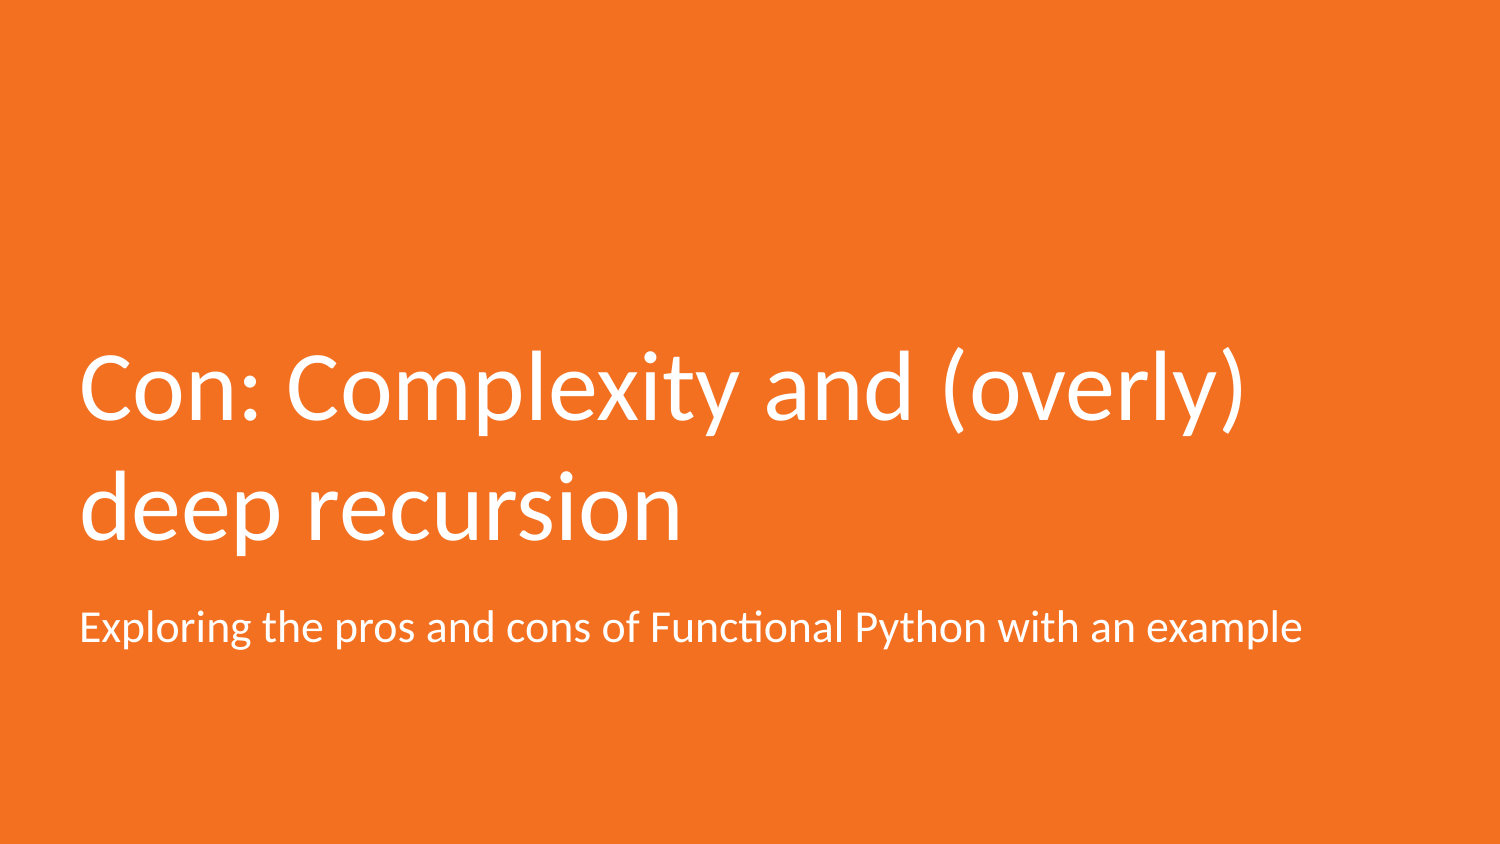

# Con: Complexity and (overly) deep recursion
Exploring the pros and cons of Functional Python with an example